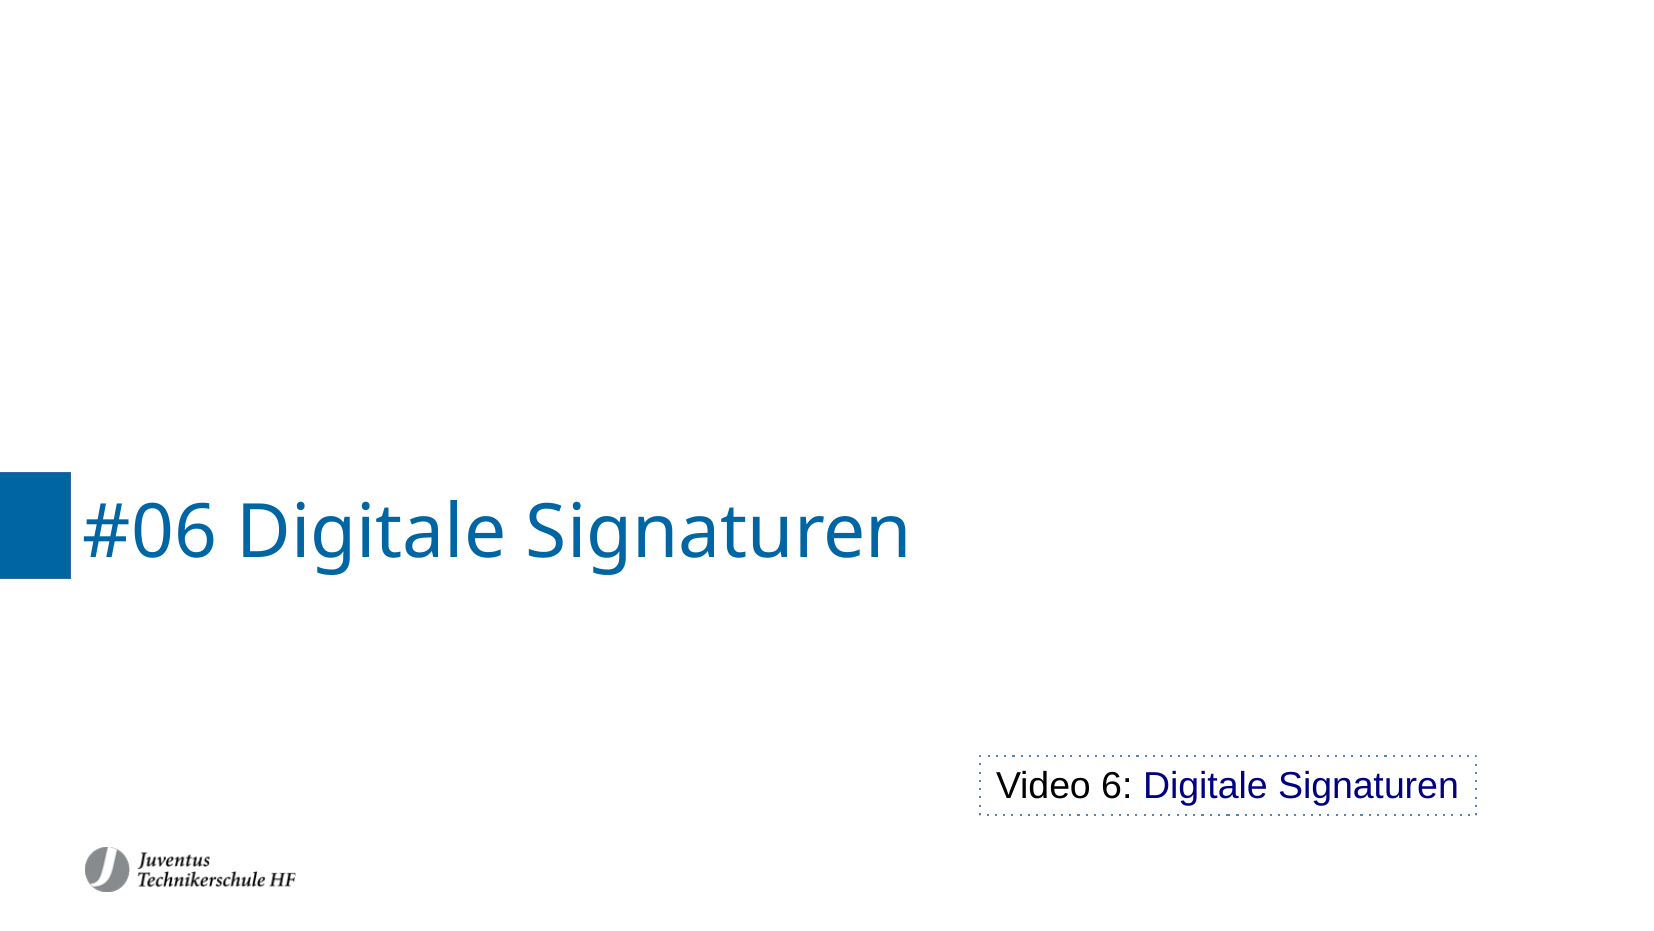

# #06 Digitale Signaturen
Video 6: Digitale Signaturen